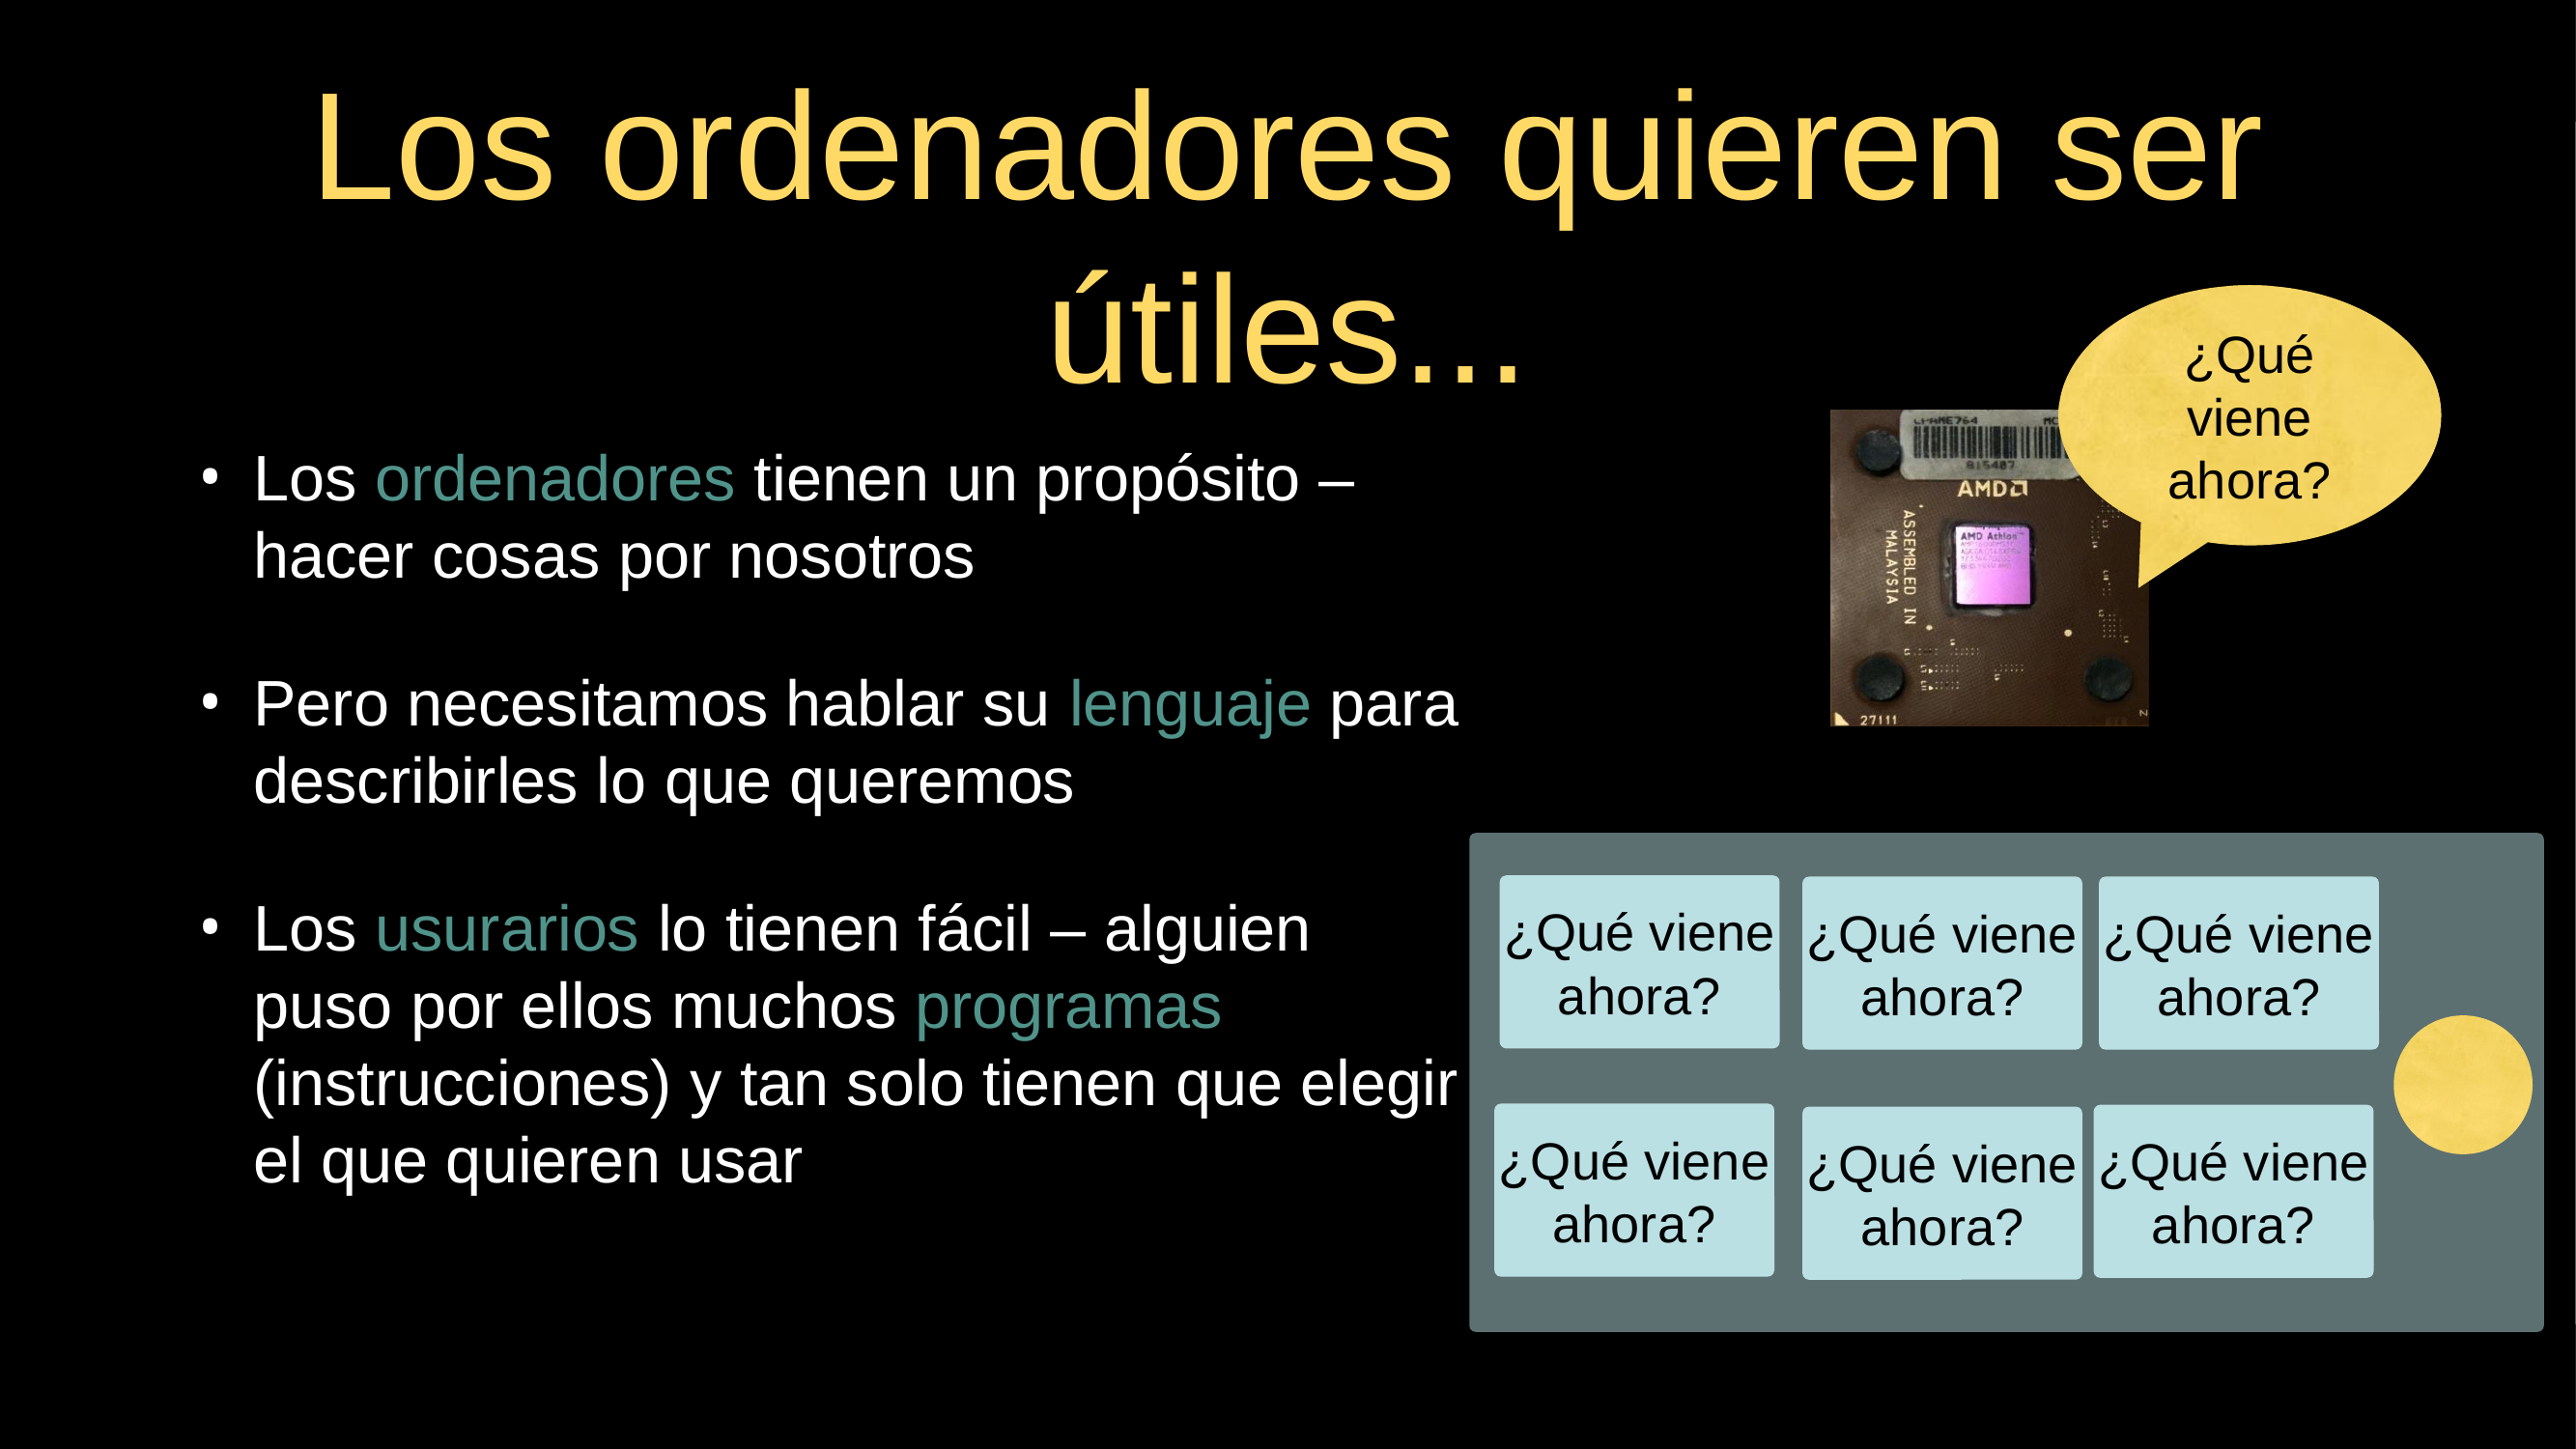

# Los ordenadores quieren ser útiles...
¿Qué viene ahora?
Los ordenadores tienen un propósito – hacer cosas por nosotros
Pero necesitamos hablar su lenguaje para describirles lo que queremos
Los usurarios lo tienen fácil – alguien puso por ellos muchos programas (instrucciones) y tan solo tienen que elegir el que quieren usar
¿Qué viene ahora?
¿Qué viene ahora?
¿Qué viene ahora?
¿Qué viene ahora?
¿Qué viene ahora?
¿Qué viene ahora?